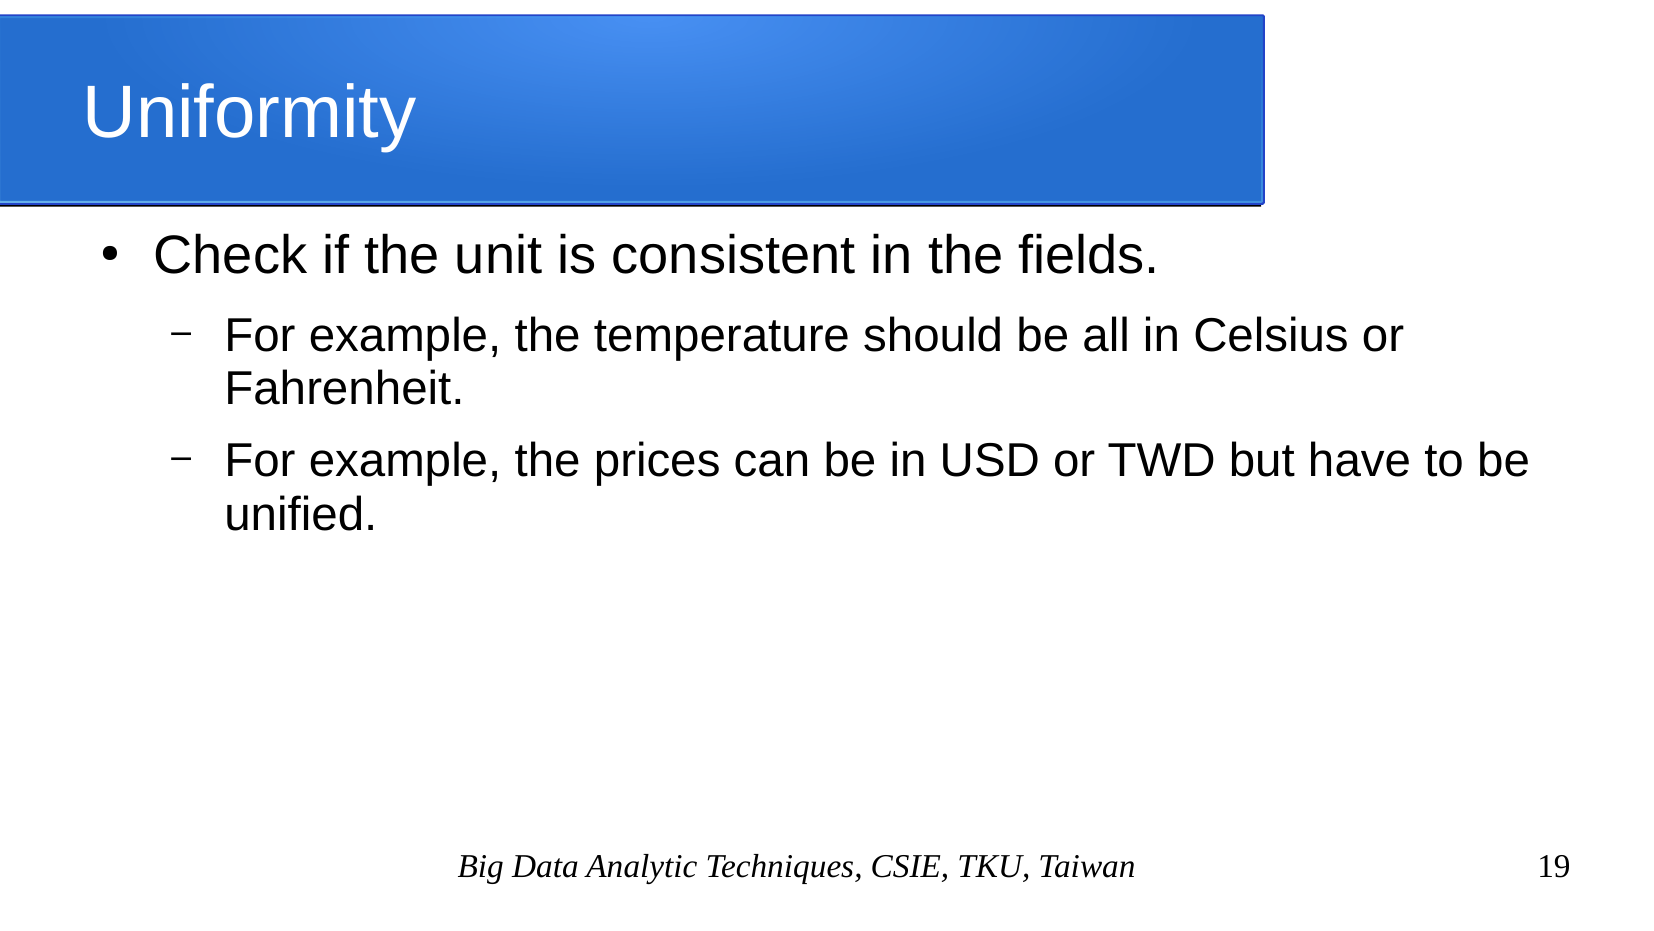

# Uniformity
Check if the unit is consistent in the fields.
For example, the temperature should be all in Celsius or Fahrenheit.
For example, the prices can be in USD or TWD but have to be unified.
Big Data Analytic Techniques, CSIE, TKU, Taiwan
19